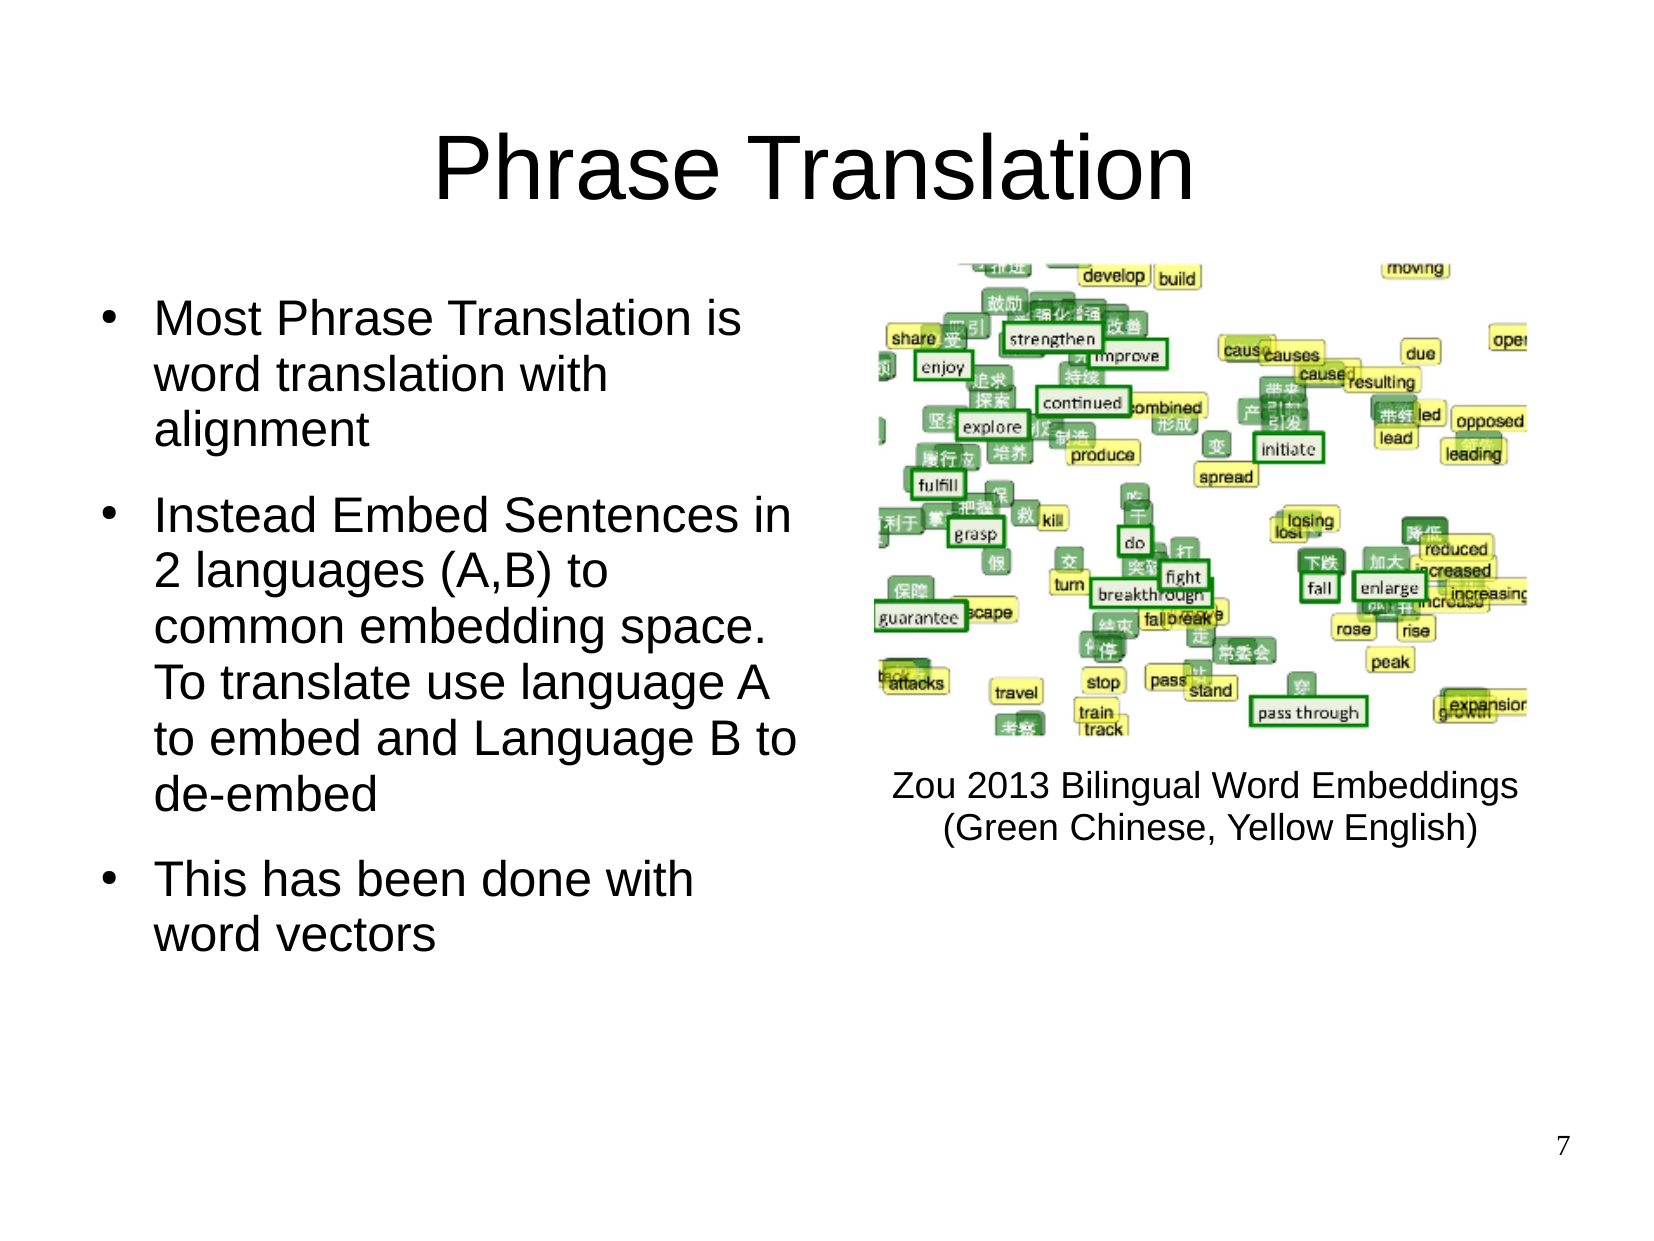

# Phrase Translation
Zou 2013 Bilingual Word Embeddings
(Green Chinese, Yellow English)
Most Phrase Translation is word translation with alignment
Instead Embed Sentences in 2 languages (A,B) to common embedding space. To translate use language A to embed and Language B to de-embed
This has been done with word vectors
7